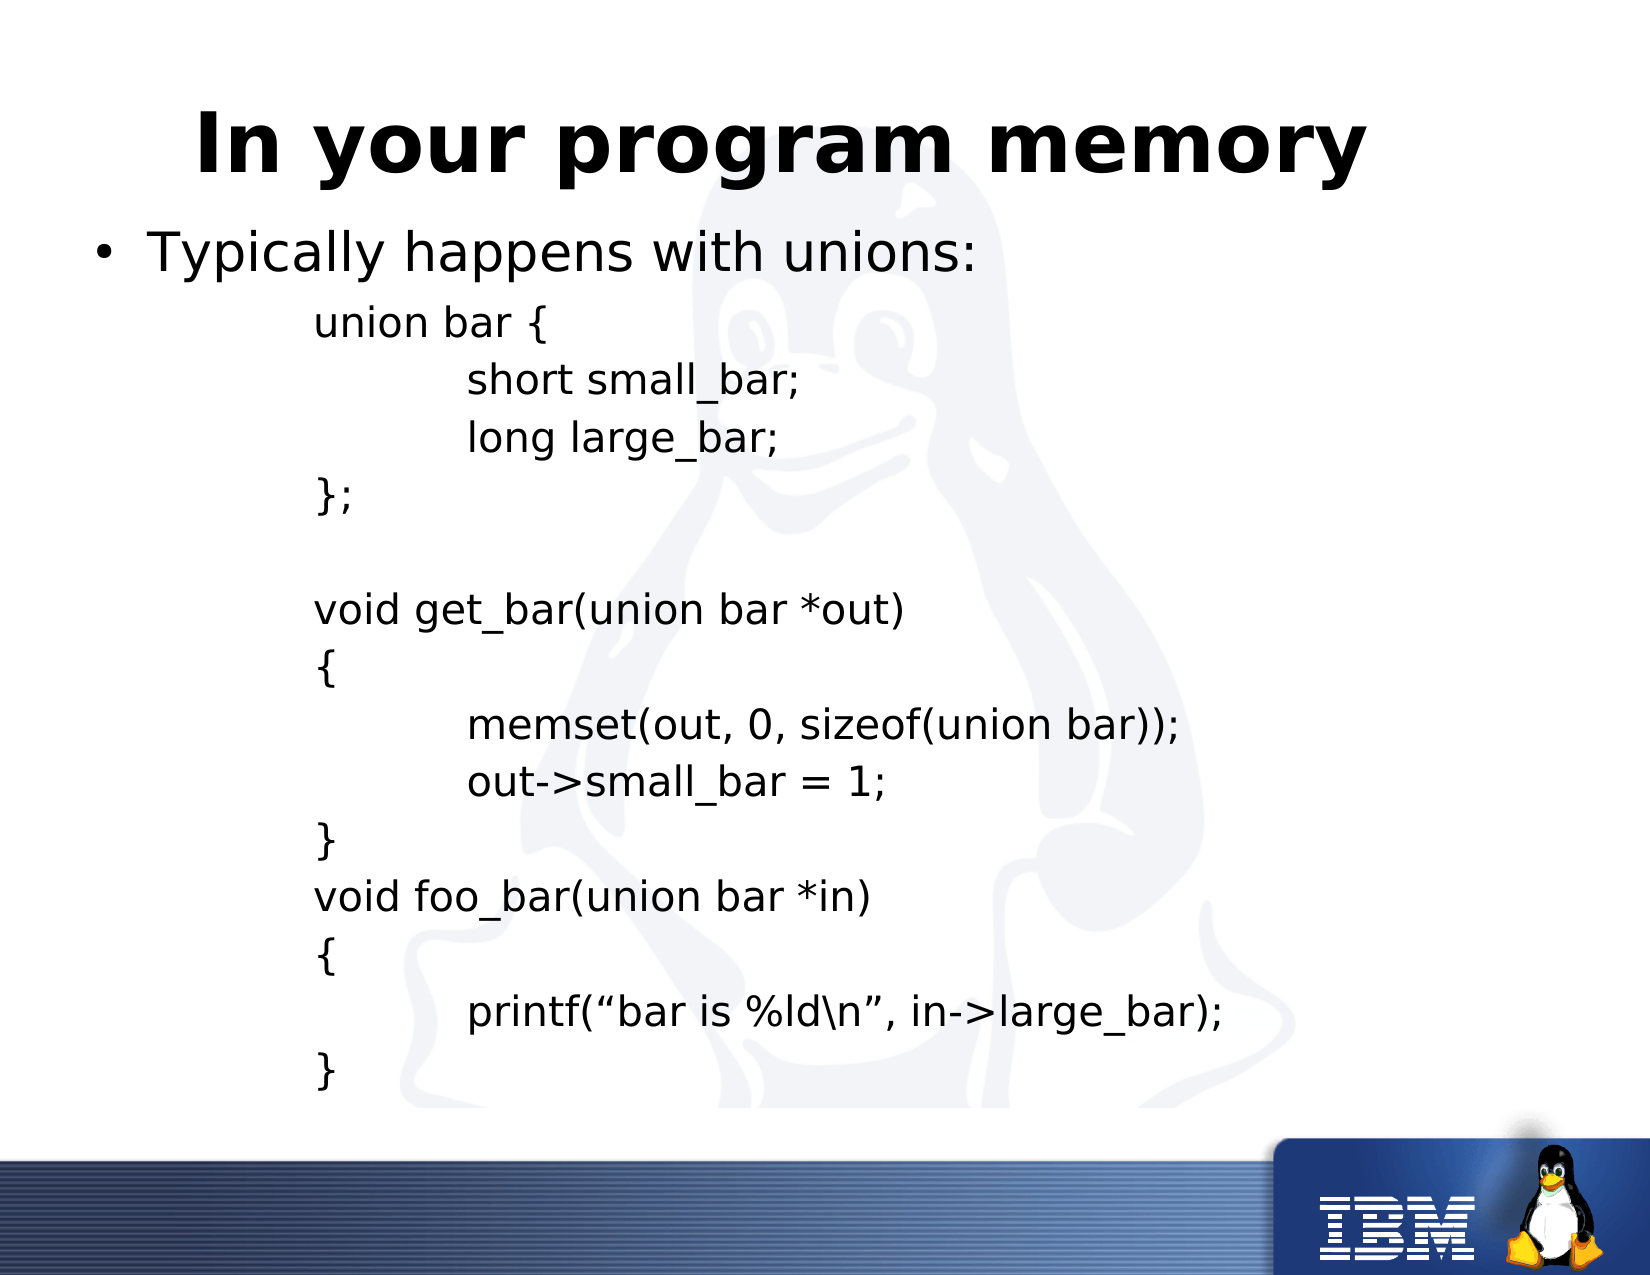

# In your program memory
Typically happens with unions:
union bar {
short small_bar;
long large_bar;
};
void get_bar(union bar *out)
{
memset(out, 0, sizeof(union bar));
out->small_bar = 1;
}
void foo_bar(union bar *in)
{
printf(“bar is %ld\n”, in->large_bar);
}